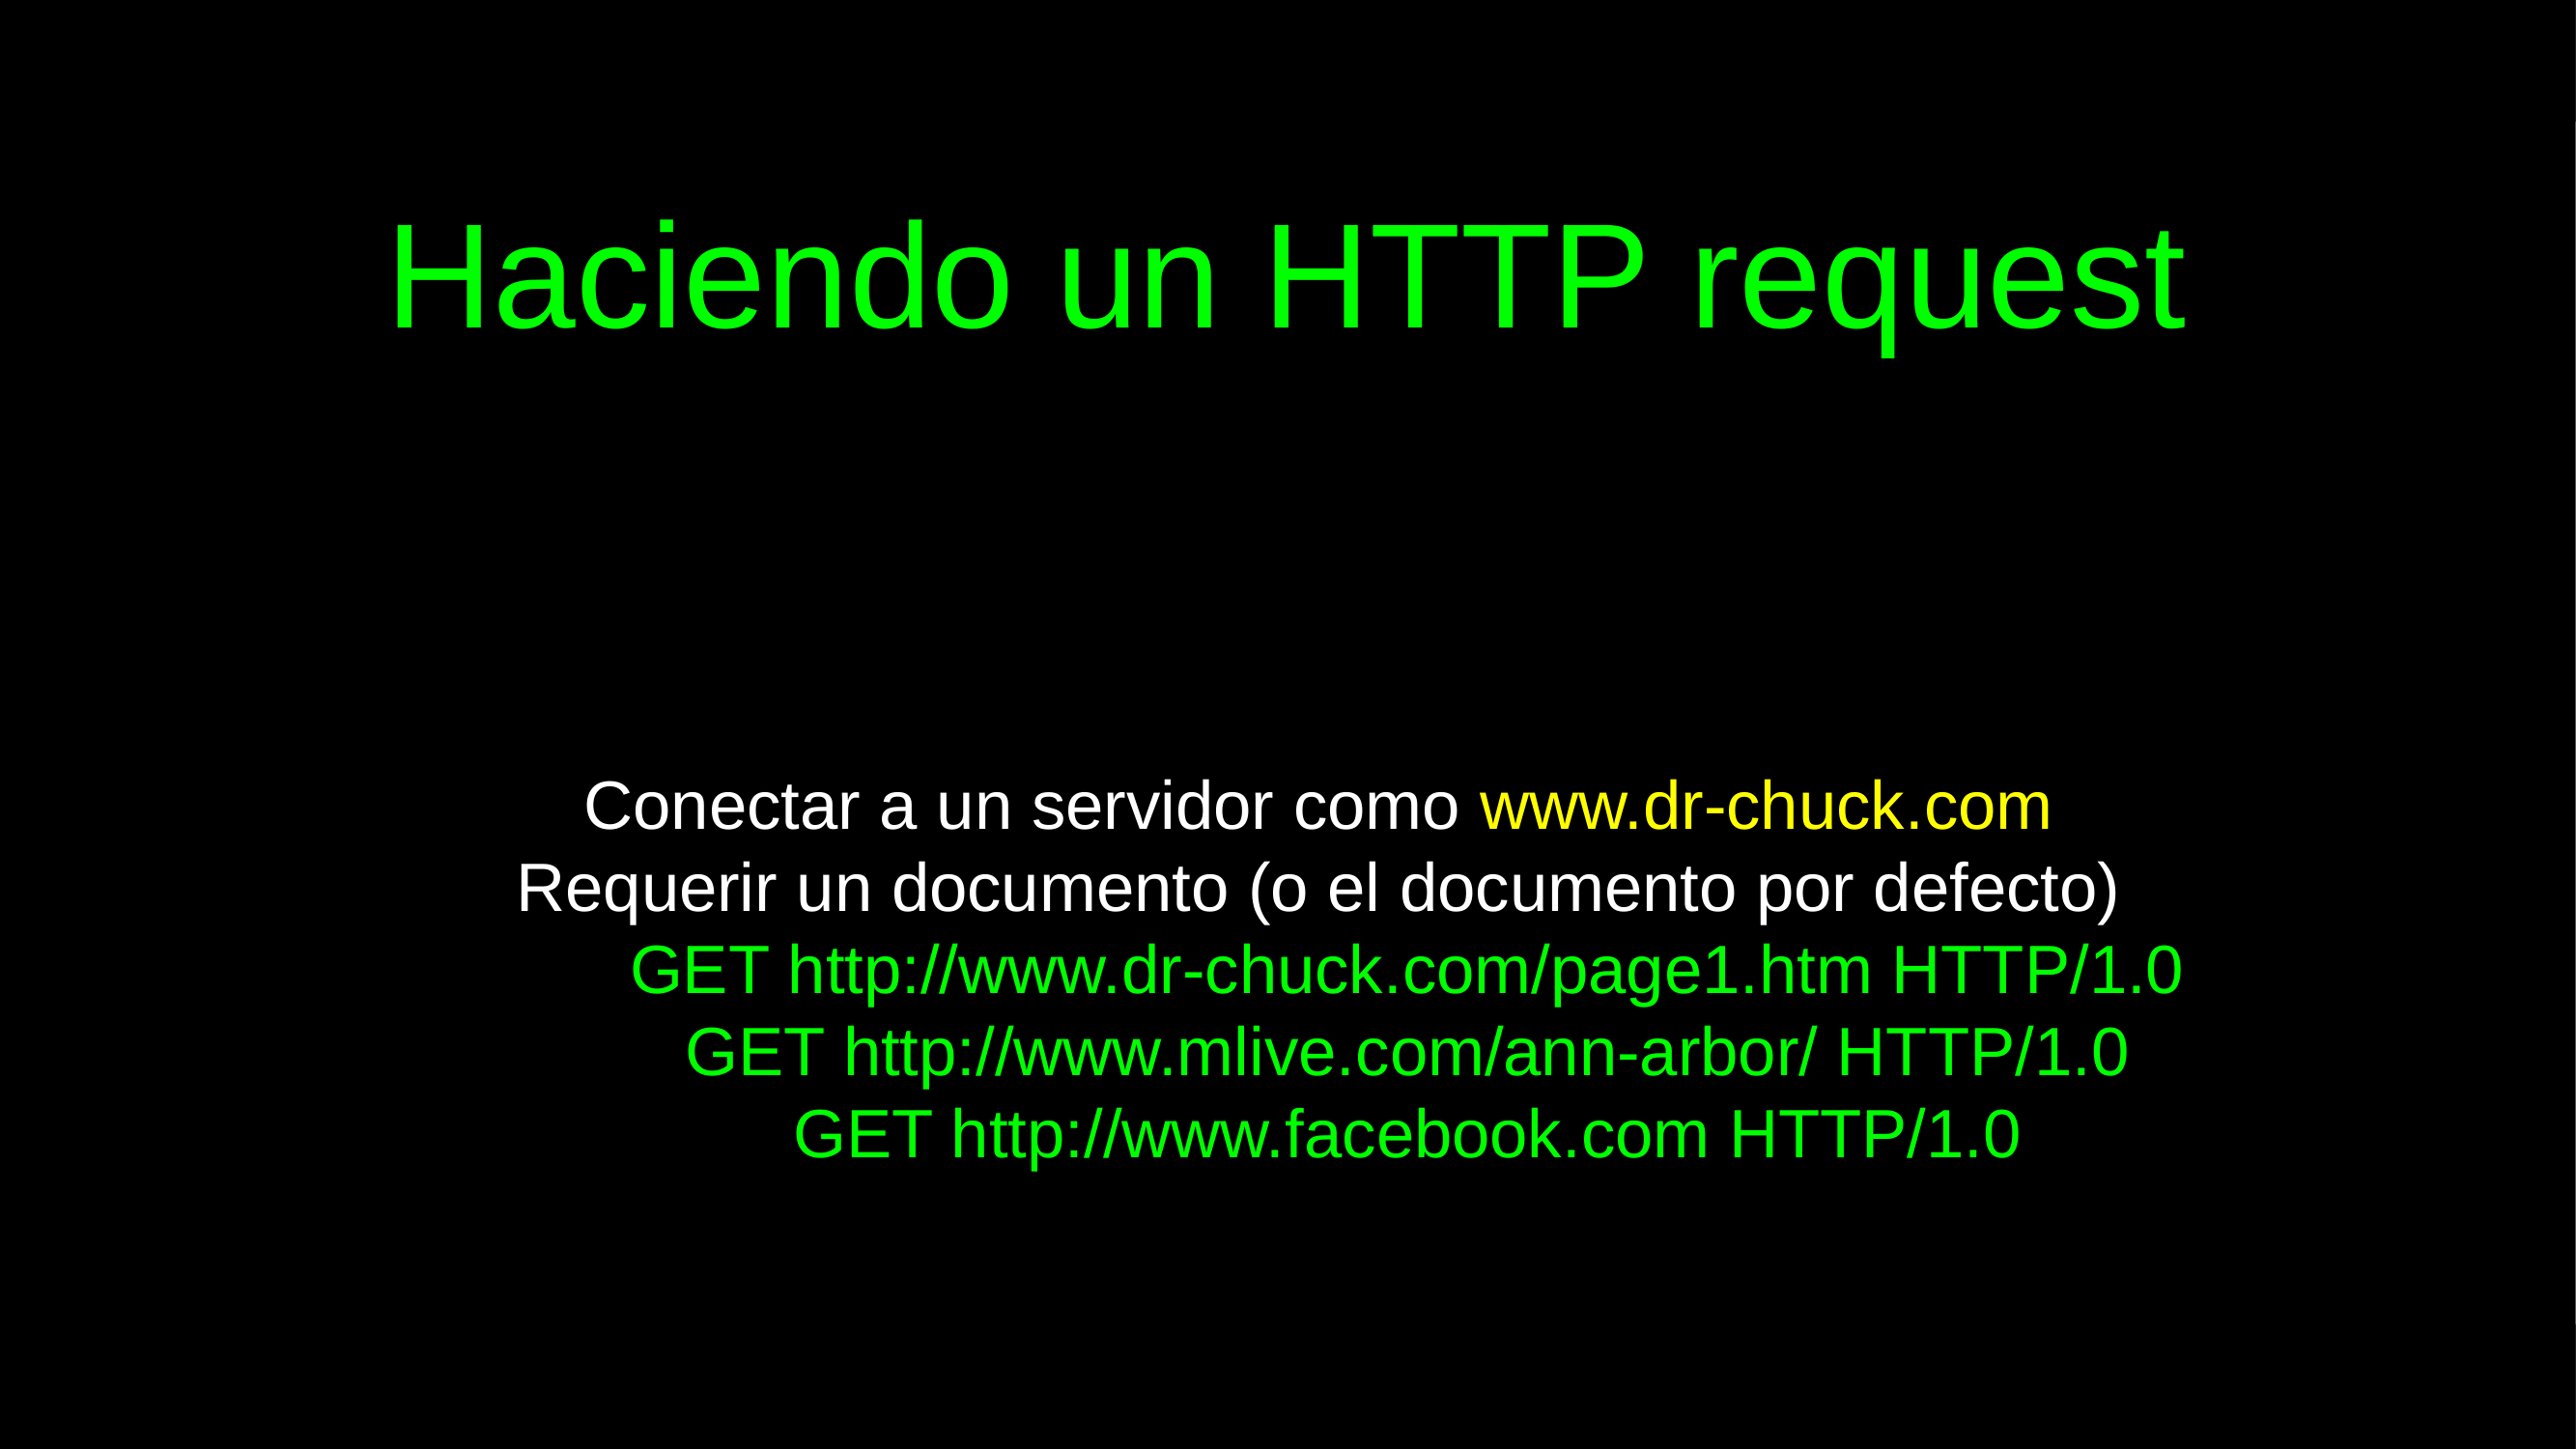

# Haciendo un HTTP request
Conectar a un servidor como www.dr-chuck.com
Requerir un documento (o el documento por defecto)
 GET http://www.dr-chuck.com/page1.htm HTTP/1.0
 GET http://www.mlive.com/ann-arbor/ HTTP/1.0
 GET http://www.facebook.com HTTP/1.0